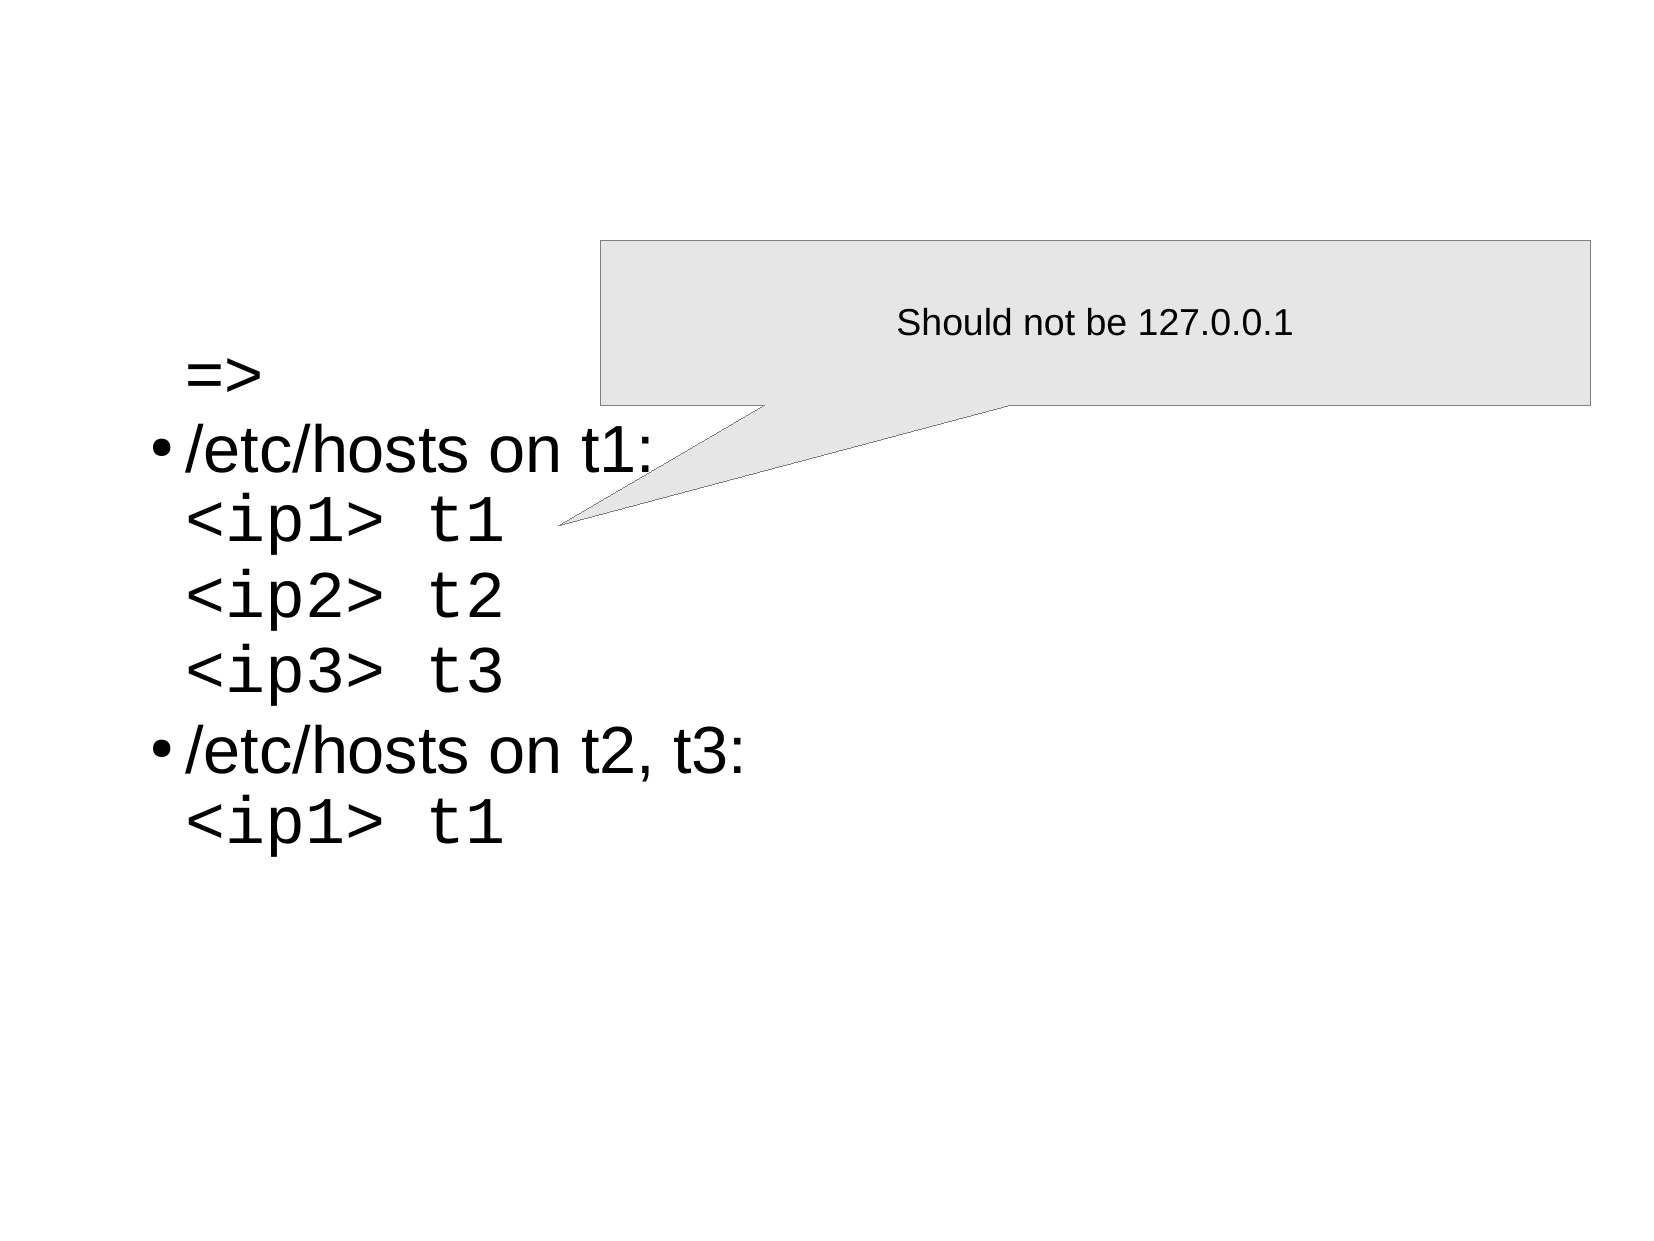

Should not be 127.0.0.1
=>
/etc/hosts on t1:
<ip1> t1
<ip2> t2
<ip3> t3
/etc/hosts on t2, t3:
<ip1> t1